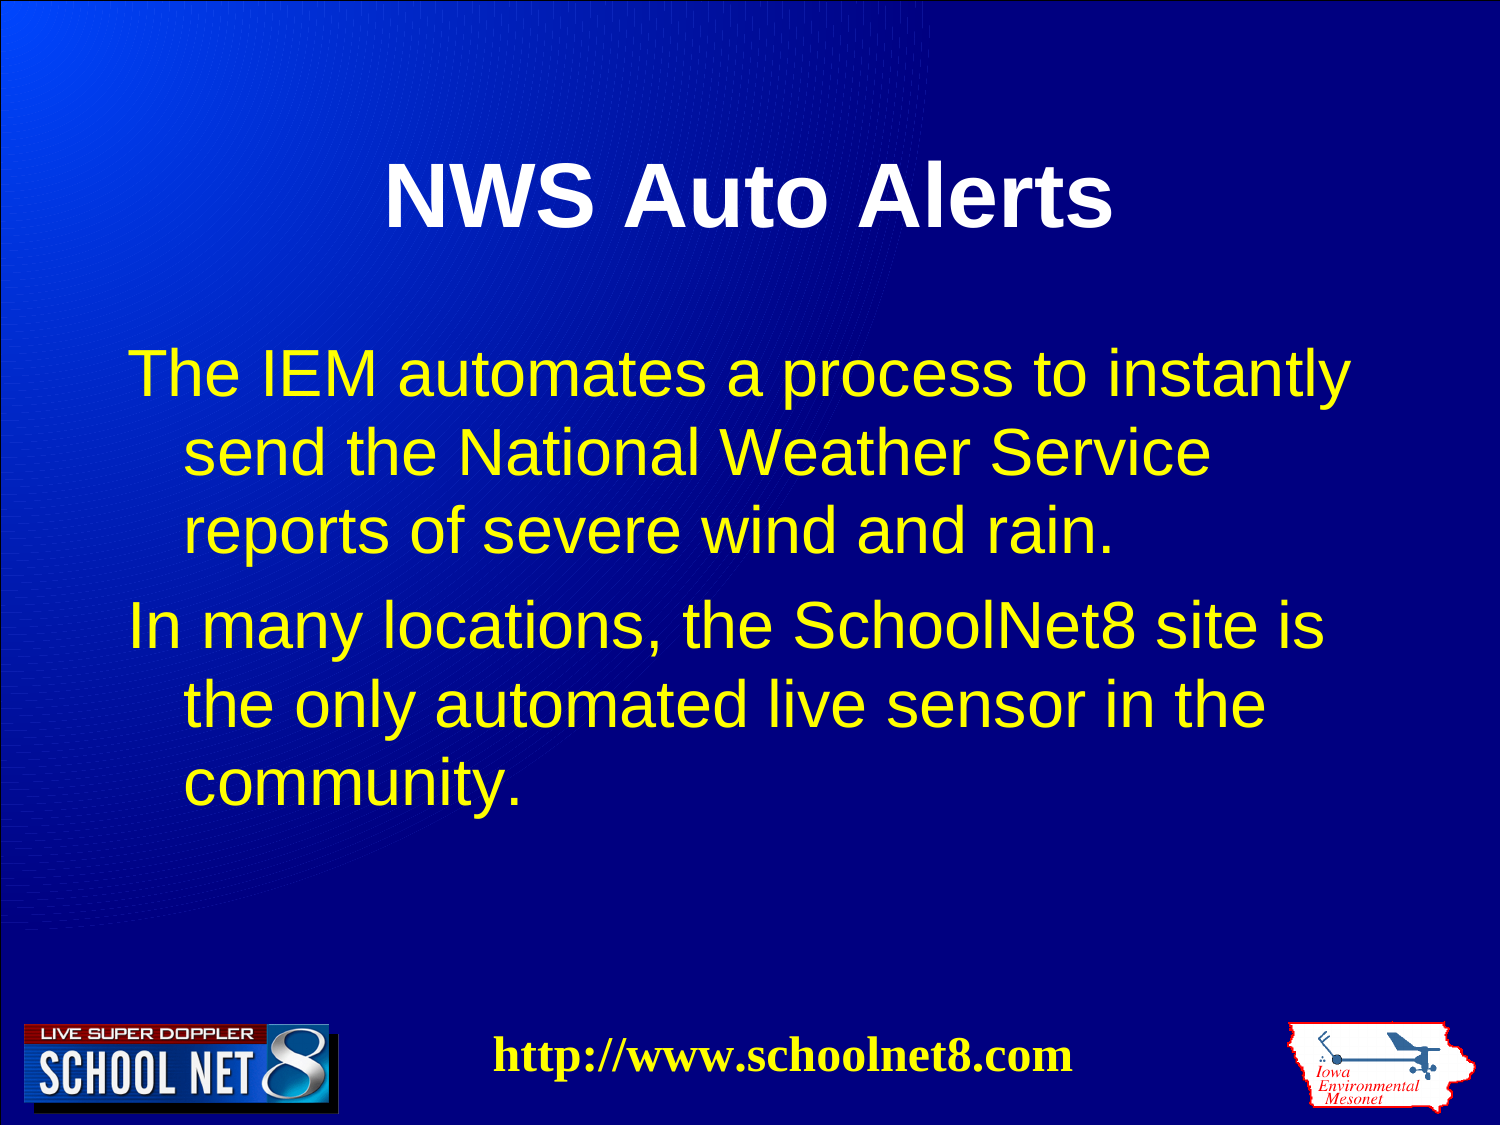

# NWS Auto Alerts
The IEM automates a process to instantly send the National Weather Service reports of severe wind and rain.
In many locations, the SchoolNet8 site is the only automated live sensor in the community.